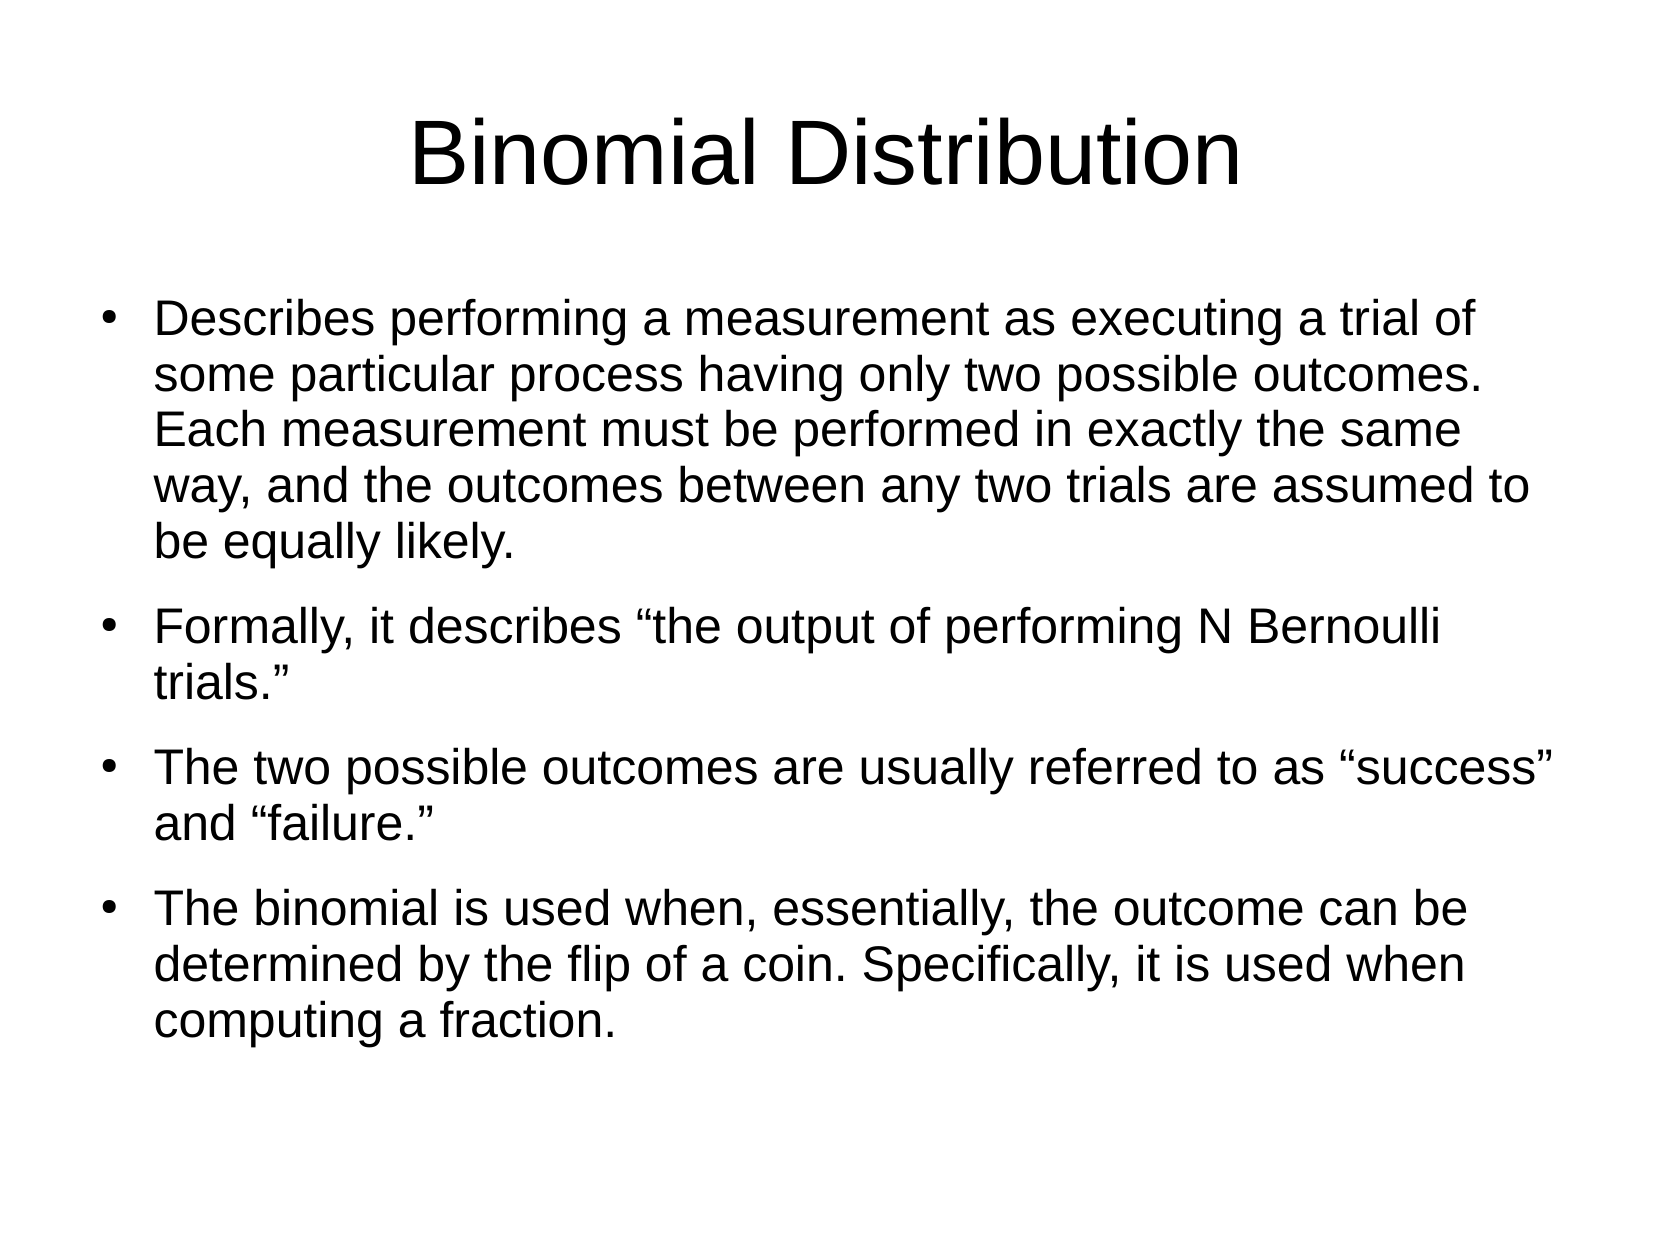

# Binomial Distribution
Describes performing a measurement as executing a trial of some particular process having only two possible outcomes. Each measurement must be performed in exactly the same way, and the outcomes between any two trials are assumed to be equally likely.
Formally, it describes “the output of performing N Bernoulli trials.”
The two possible outcomes are usually referred to as “success” and “failure.”
The binomial is used when, essentially, the outcome can be determined by the flip of a coin. Specifically, it is used when computing a fraction.